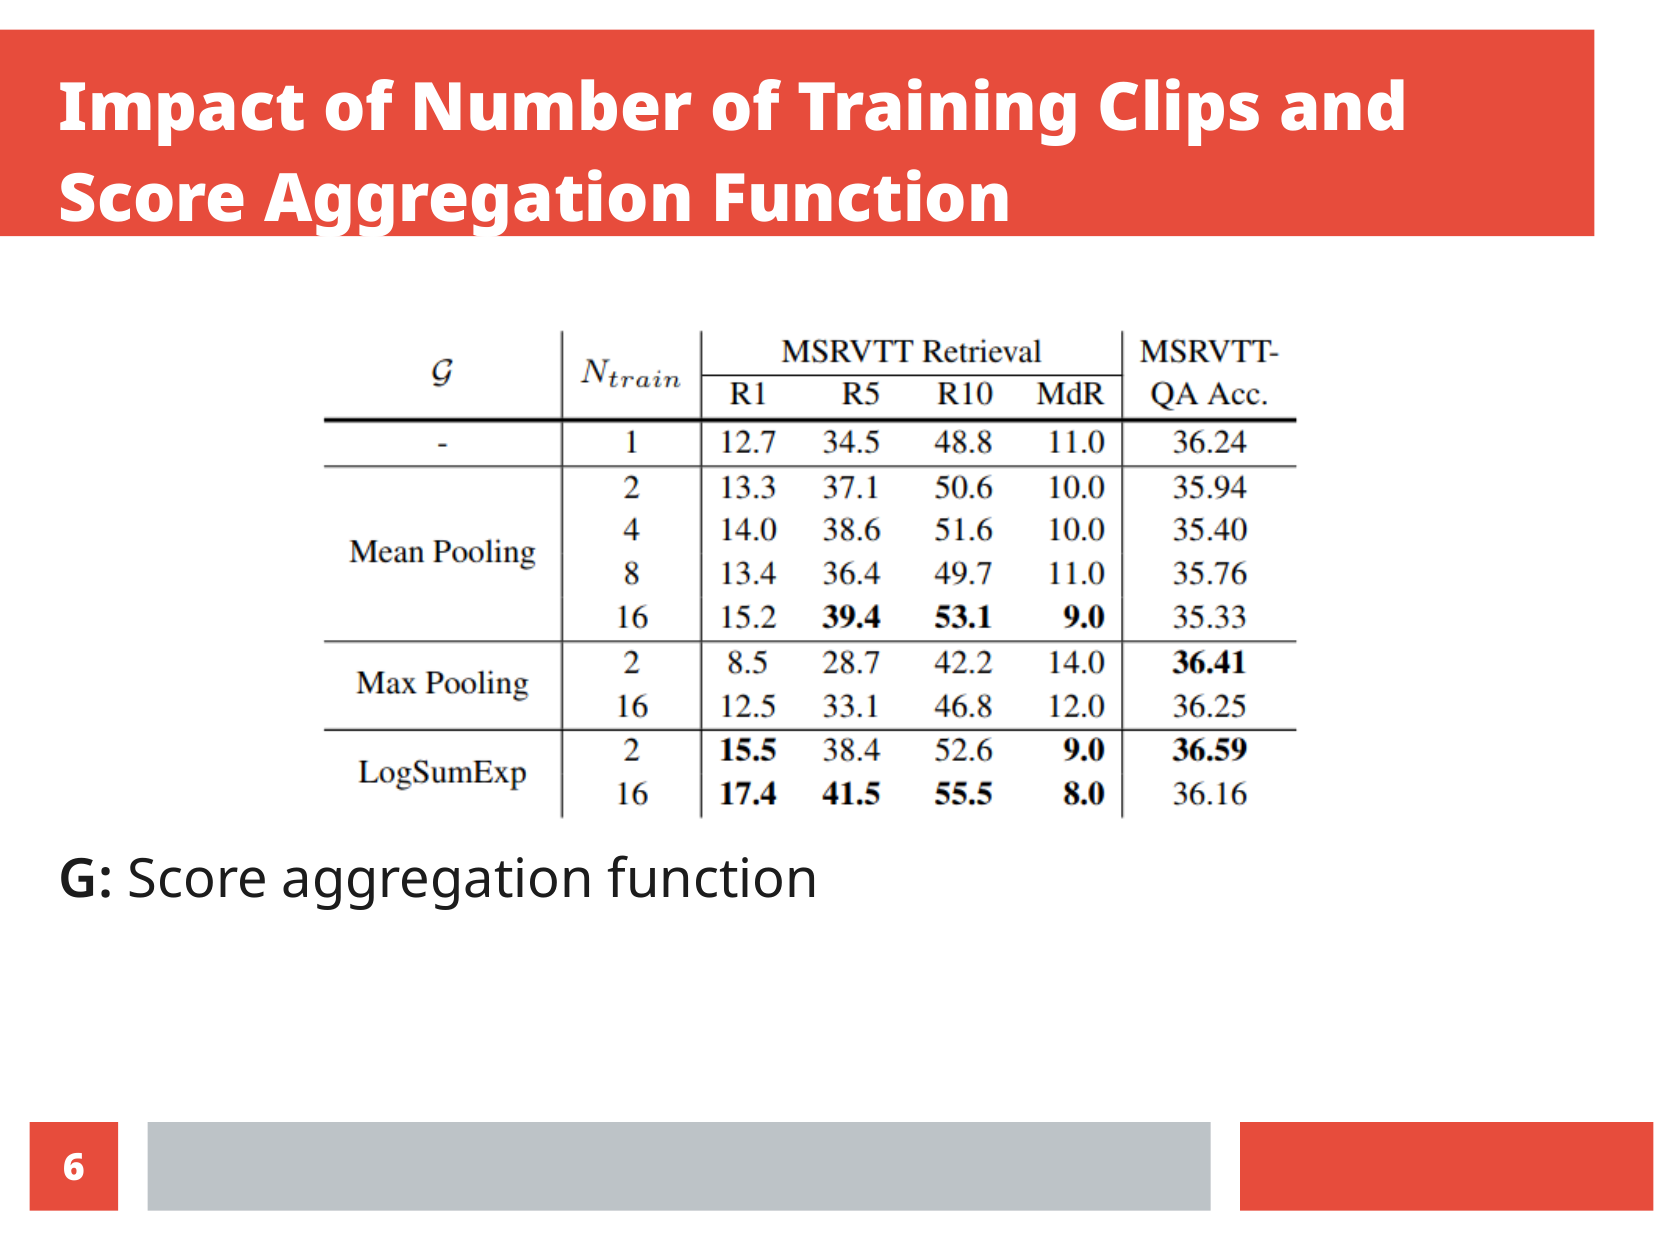

# Impact of Number of Training Clips and Score Aggregation Function
G: Score aggregation function
6